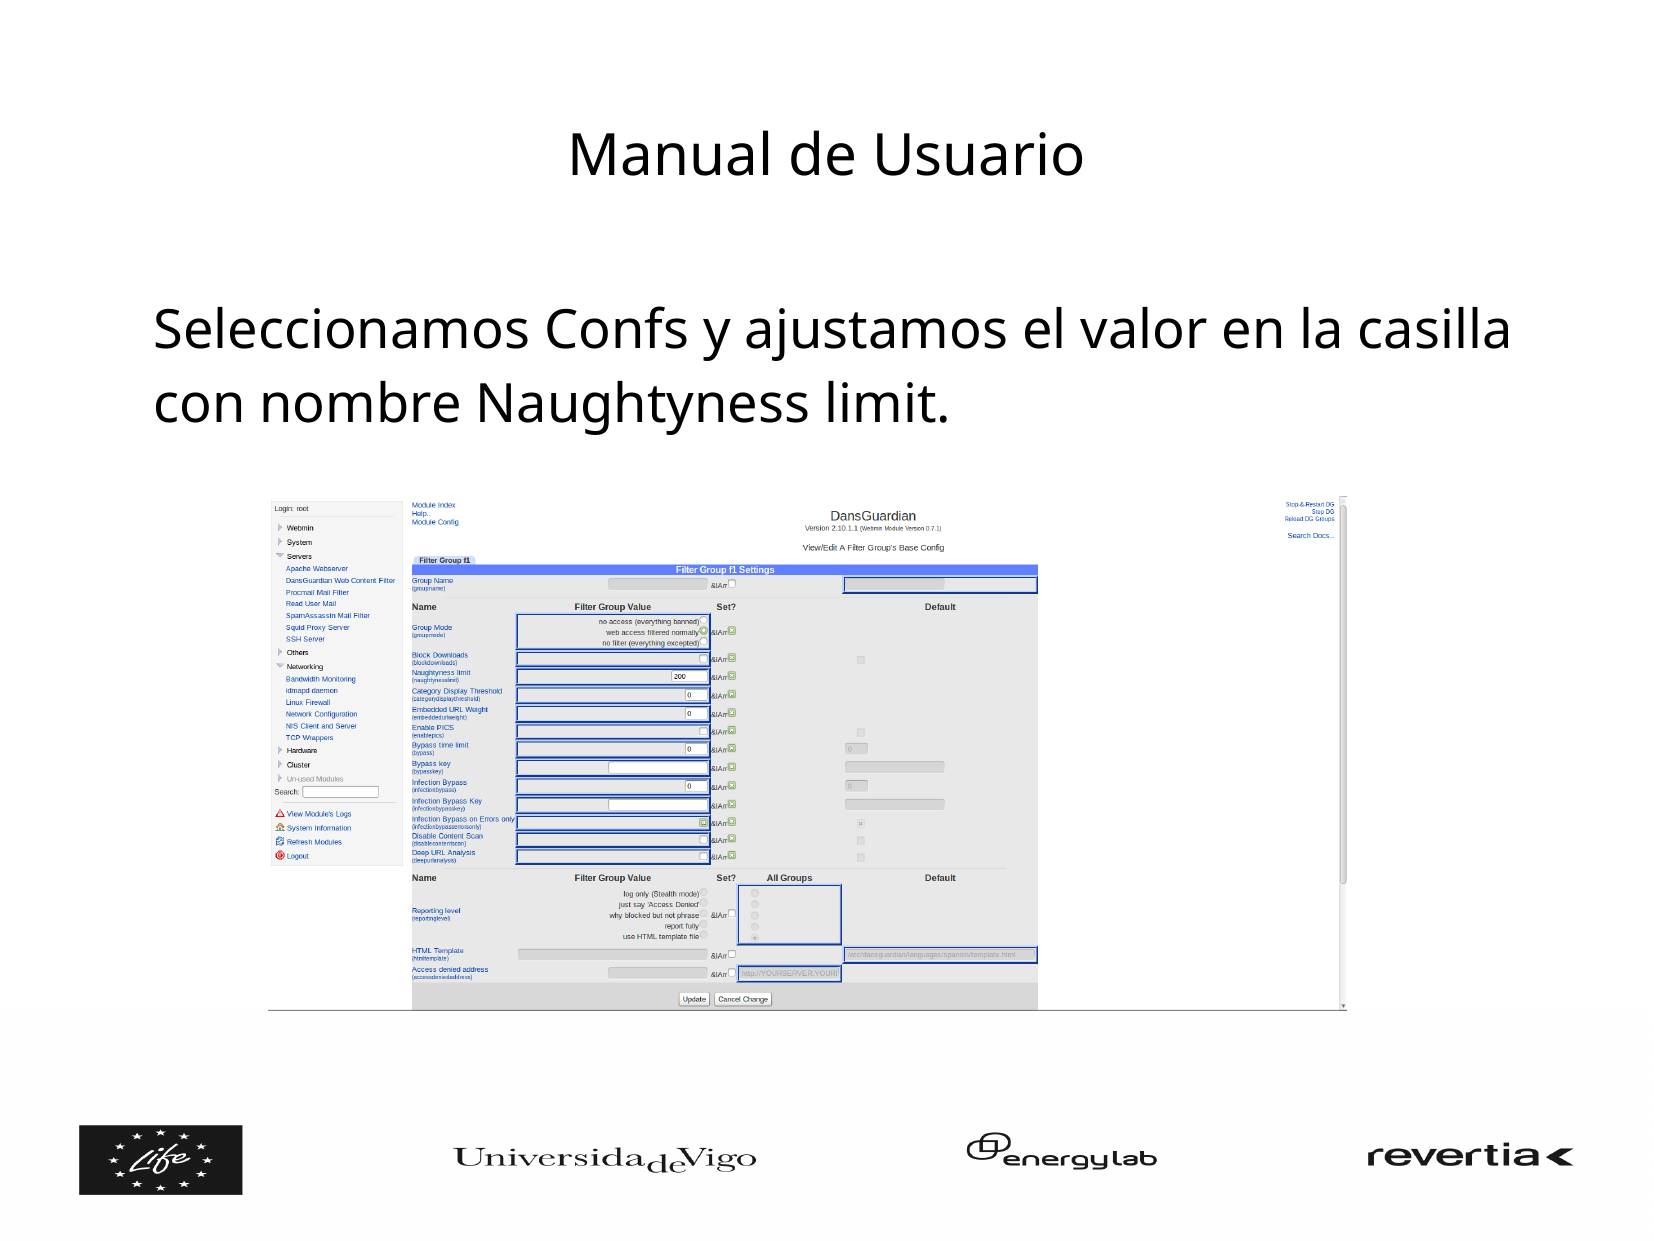

# Manual de Usuario
Seleccionamos Confs y ajustamos el valor en la casilla con nombre Naughtyness limit.